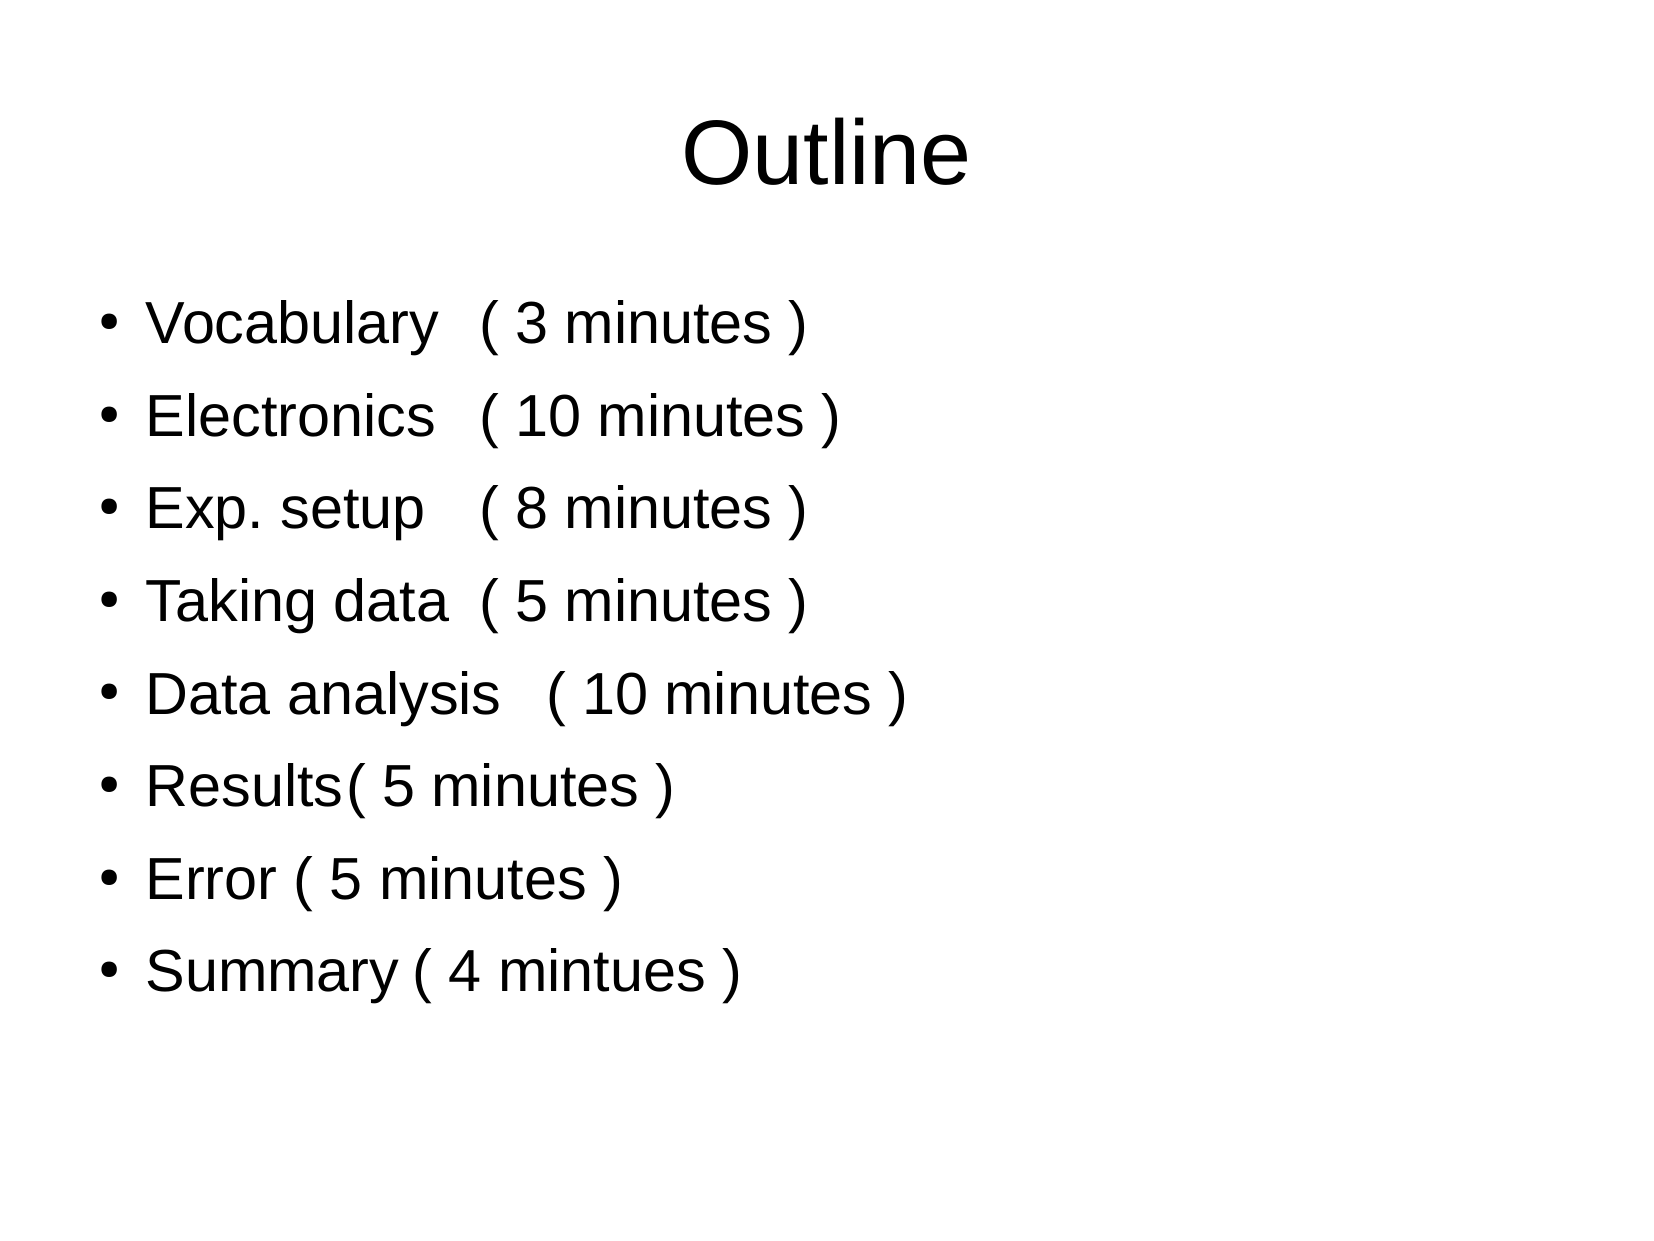

# Outline
Vocabulary 		( 3 minutes )
Electronics		( 10 minutes )
Exp. setup		( 8 minutes )
Taking data		( 5 minutes )
Data analysis	( 10 minutes )
Results				( 5 minutes )
Error ( 5 minutes )
Summary			( 4 mintues )